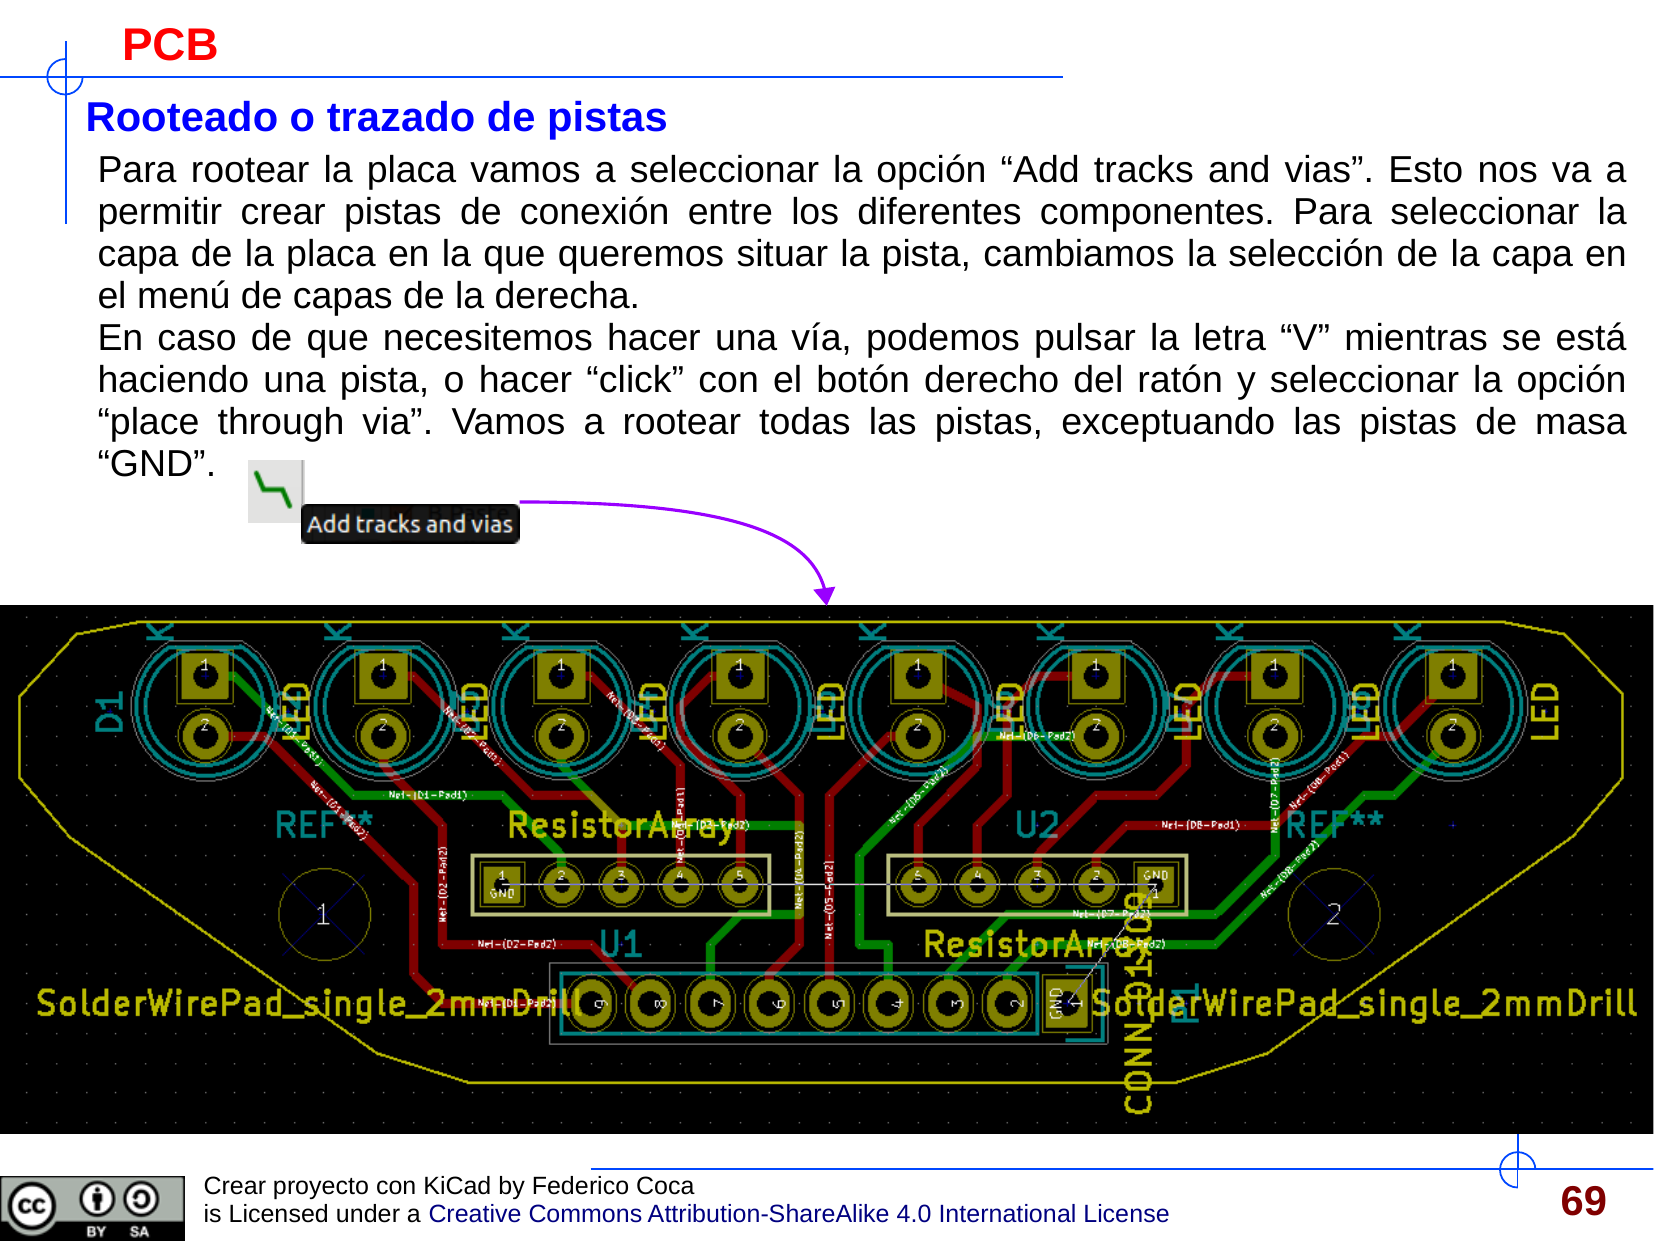

PCB
Rooteado o trazado de pistas
Para rootear la placa vamos a seleccionar la opción “Add tracks and vias”. Esto nos va a permitir crear pistas de conexión entre los diferentes componentes. Para seleccionar la capa de la placa en la que queremos situar la pista, cambiamos la selección de la capa en el menú de capas de la derecha.
En caso de que necesitemos hacer una vía, podemos pulsar la letra “V” mientras se está haciendo una pista, o hacer “click” con el botón derecho del ratón y seleccionar la opción “place through via”. Vamos a rootear todas las pistas, exceptuando las pistas de masa “GND”.
Crear proyecto con KiCad by Federico Coca
is Licensed under a Creative Commons Attribution-ShareAlike 4.0 International License